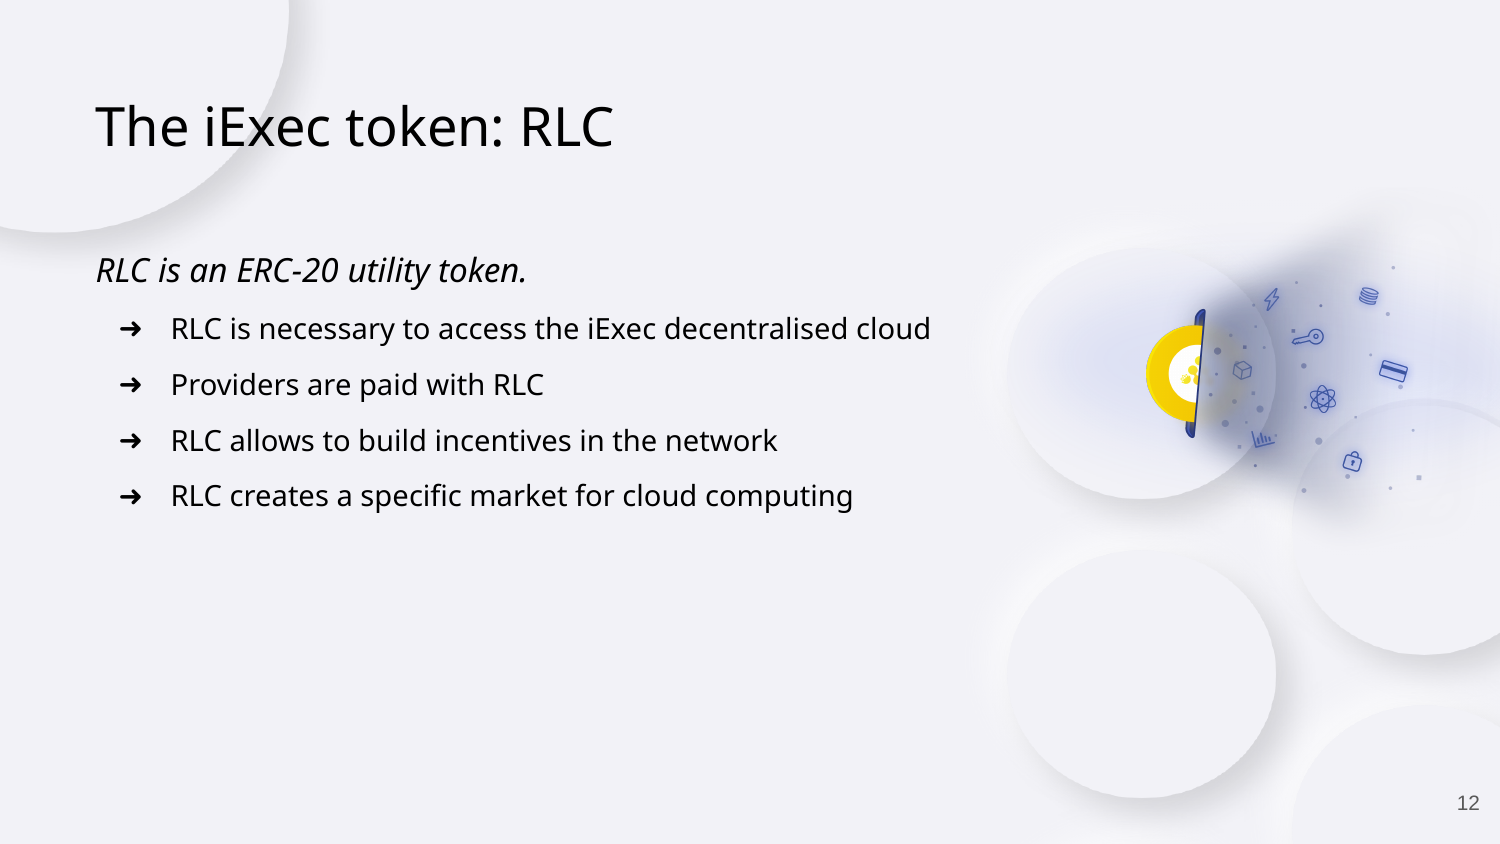

The iExec token: RLC
RLC is an ERC-20 utility token.
RLC is necessary to access the iExec decentralised cloud
Providers are paid with RLC
RLC allows to build incentives in the network
RLC creates a specific market for cloud computing